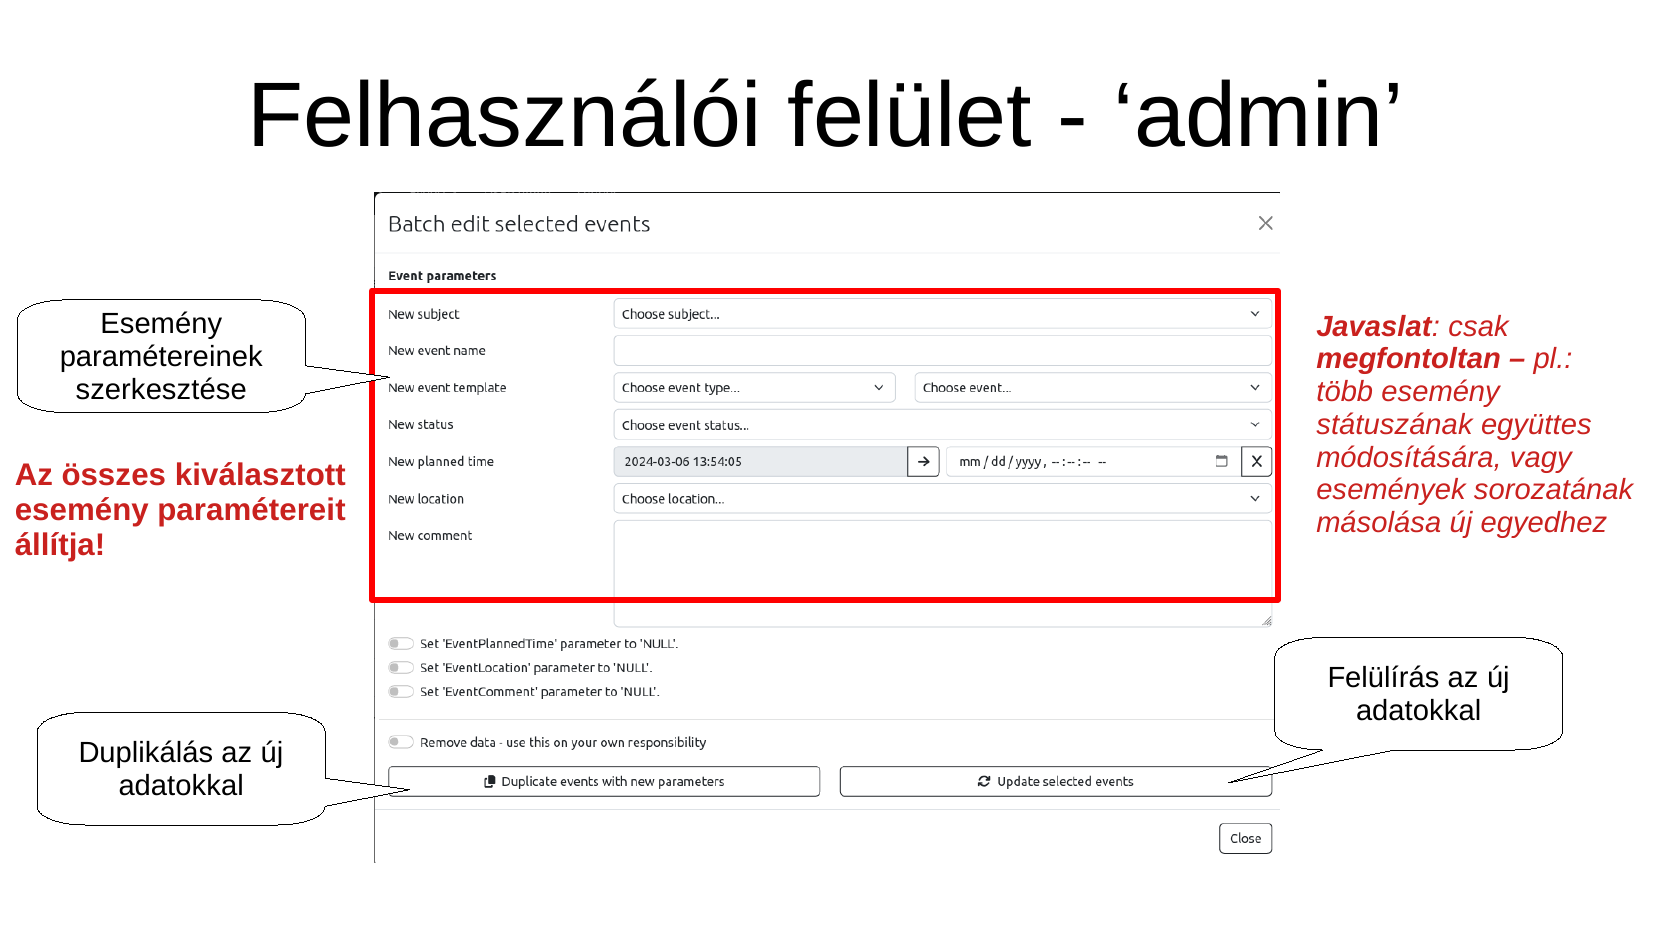

# Felhasználói felület - ‘admin’
Esemény paramétereinek szerkesztése
Javaslat: csak megfontoltan – pl.: több esemény státuszának együttes módosítására, vagy események sorozatának másolása új egyedhez
Az összes kiválasztott esemény paramétereit állítja!
Felülírás az új adatokkal
Duplikálás az új adatokkal